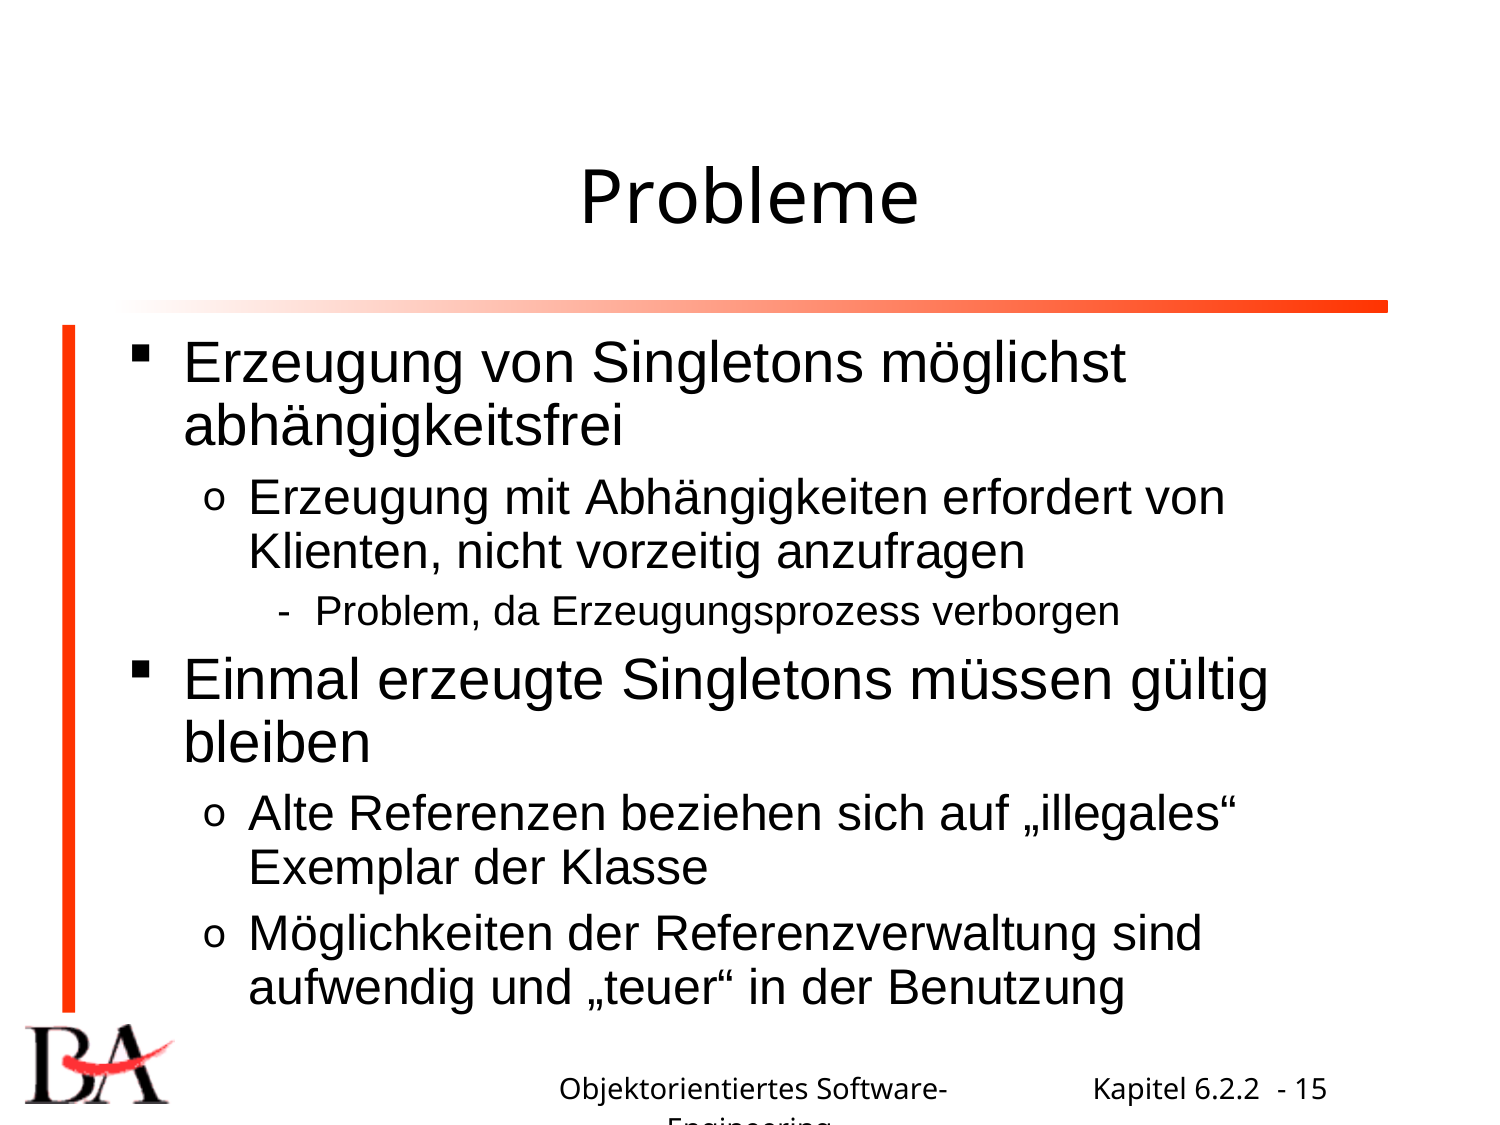

# Probleme
Erzeugung von Singletons möglichst abhängigkeitsfrei
Erzeugung mit Abhängigkeiten erfordert von Klienten, nicht vorzeitig anzufragen
Problem, da Erzeugungsprozess verborgen
Einmal erzeugte Singletons müssen gültig bleiben
Alte Referenzen beziehen sich auf „illegales“ Exemplar der Klasse
Möglichkeiten der Referenzverwaltung sind aufwendig und „teuer“ in der Benutzung
15